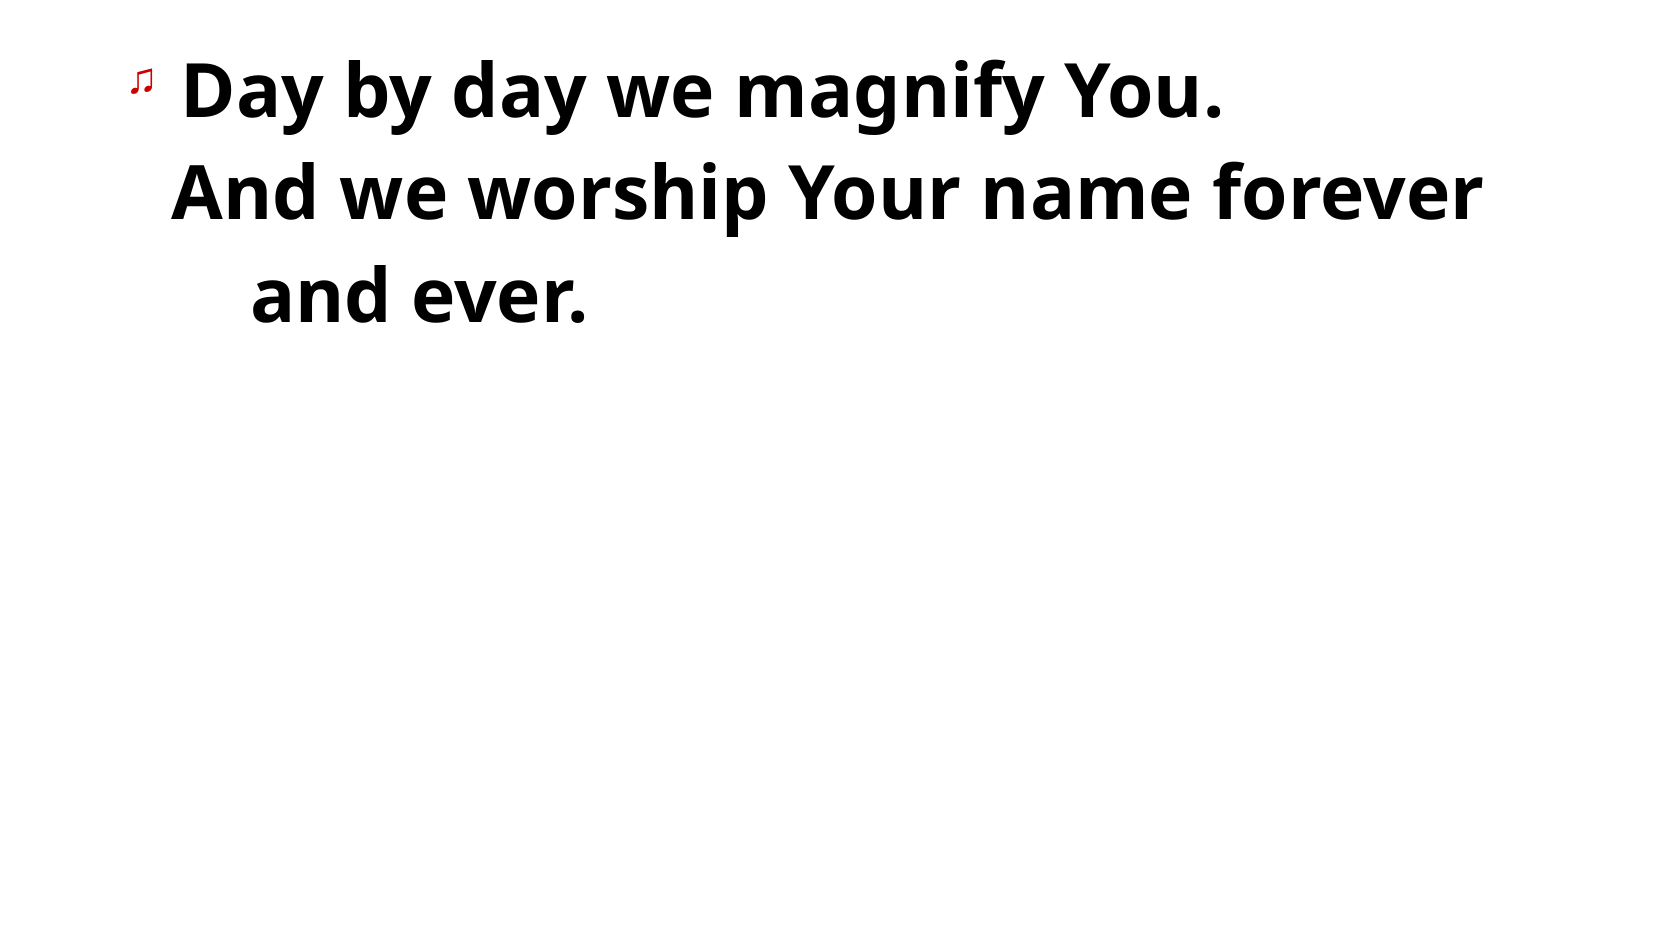

♫ Day by day we magnify You.
 And we worship Your name forever
 and ever.